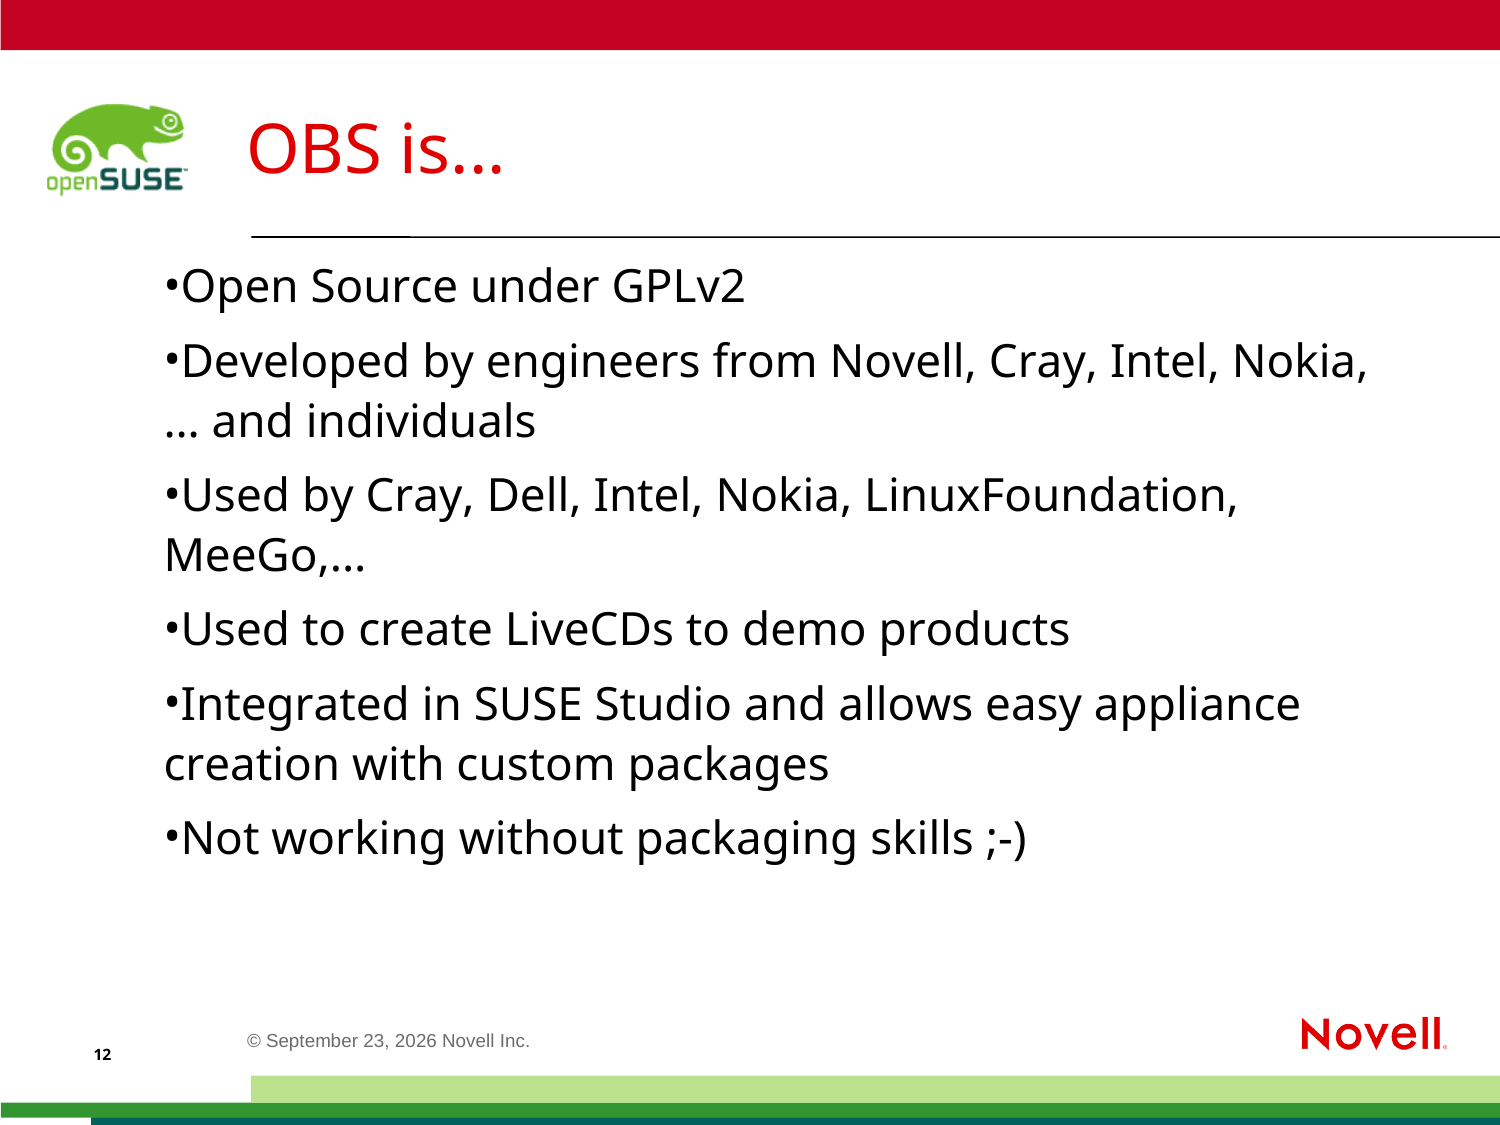

# OBS is...
Open Source under GPLv2
Developed by engineers from Novell, Cray, Intel, Nokia, … and individuals
Used by Cray, Dell, Intel, Nokia, LinuxFoundation, MeeGo,...
Used to create LiveCDs to demo products
Integrated in SUSE Studio and allows easy appliance creation with custom packages
Not working without packaging skills ;-)